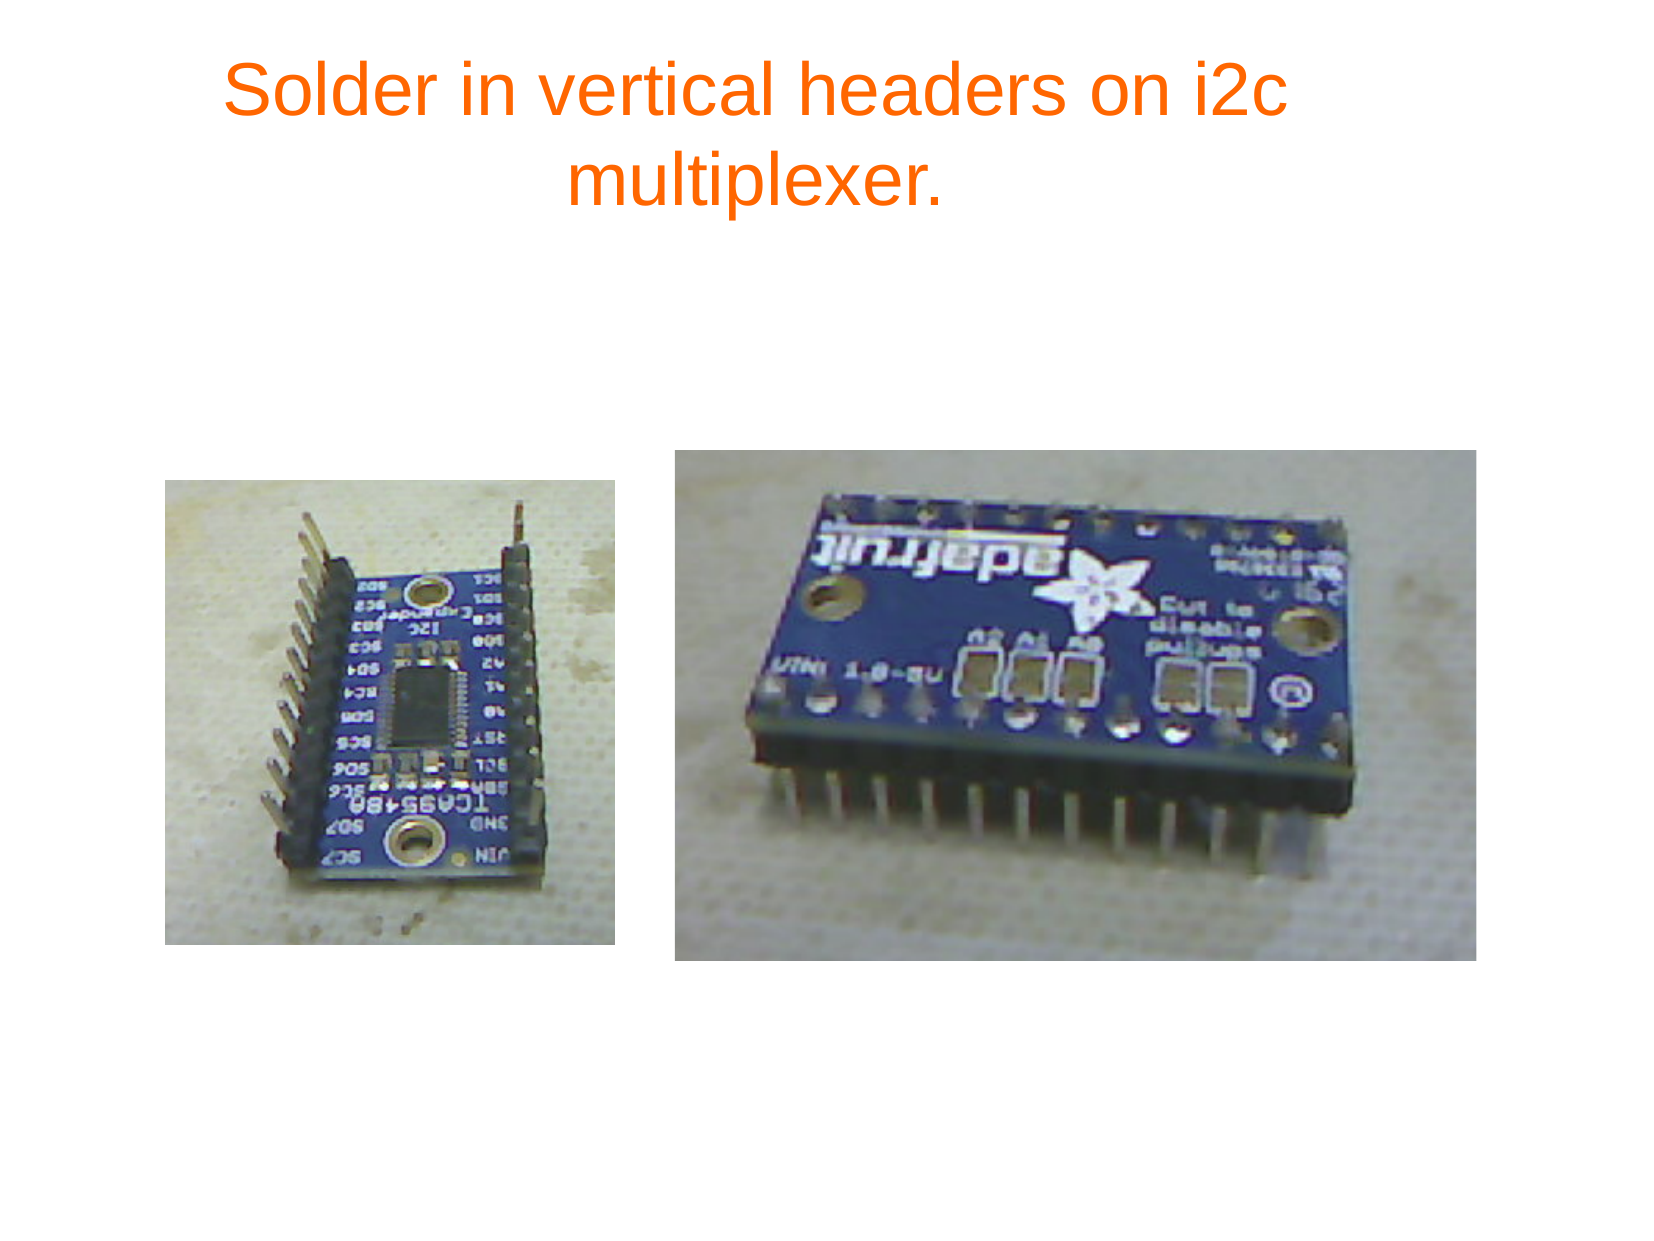

# Solder in vertical headers on i2c multiplexer.